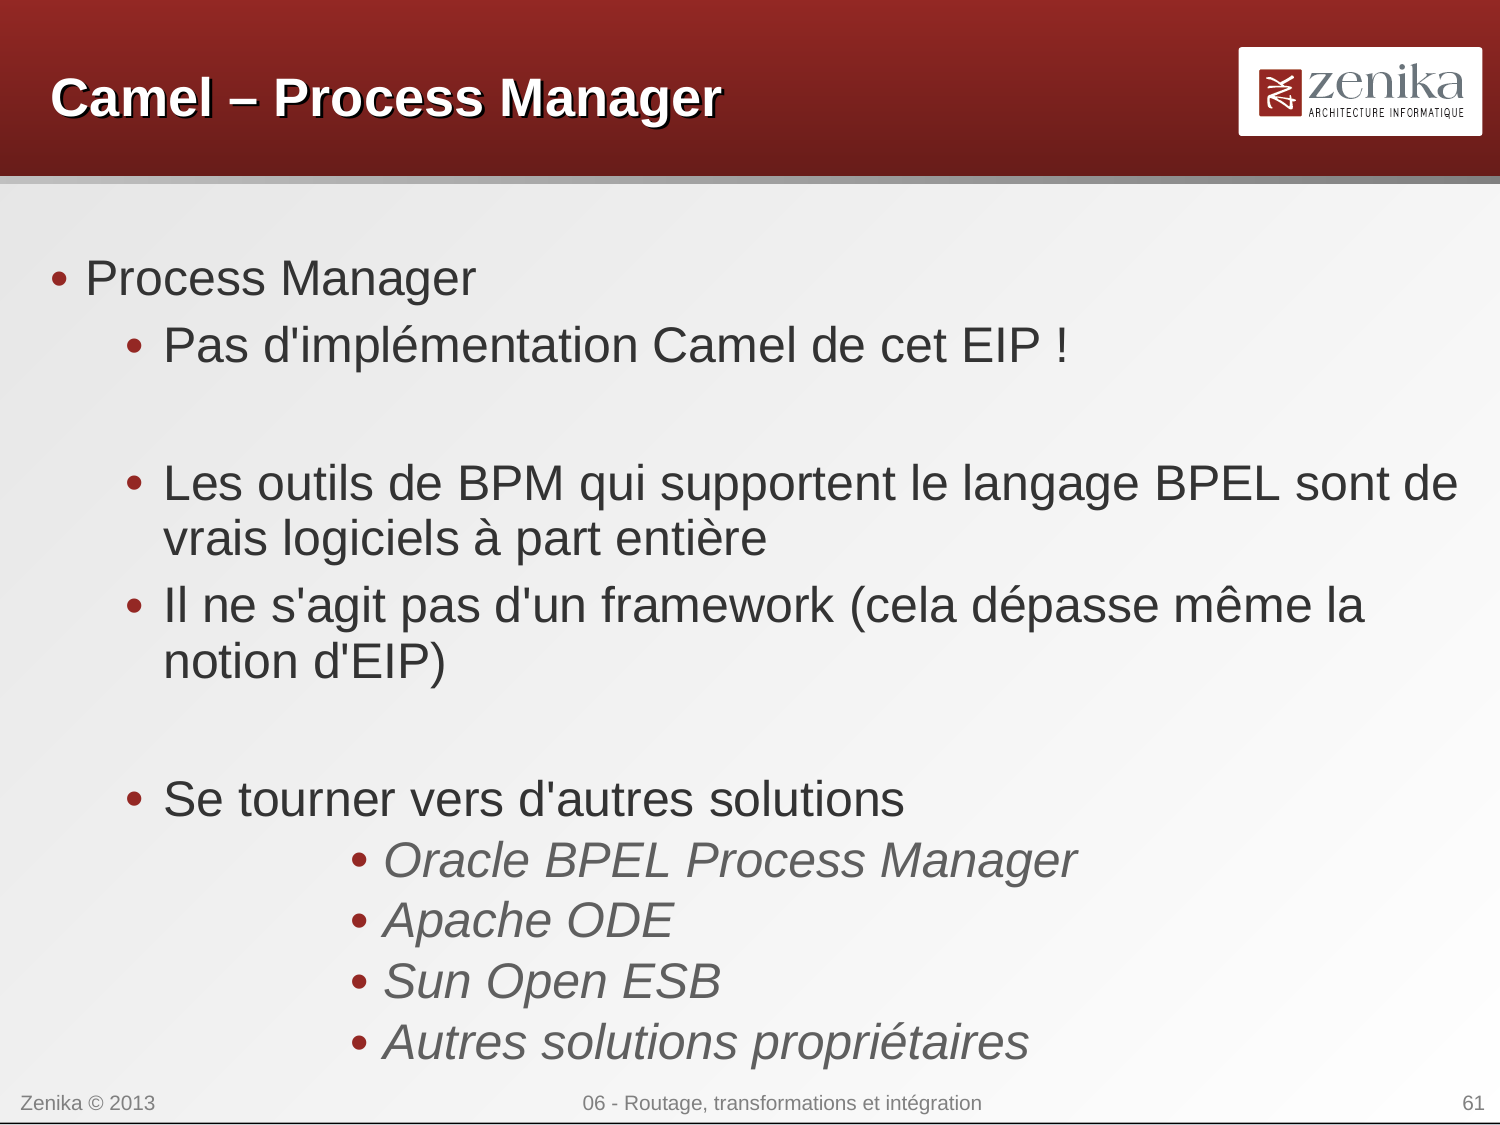

# Camel – Process Manager
Process Manager
Pas d'implémentation Camel de cet EIP !
Les outils de BPM qui supportent le langage BPEL sont de vrais logiciels à part entière
Il ne s'agit pas d'un framework (cela dépasse même la notion d'EIP)
Se tourner vers d'autres solutions
 Oracle BPEL Process Manager
 Apache ODE
 Sun Open ESB
 Autres solutions propriétaires